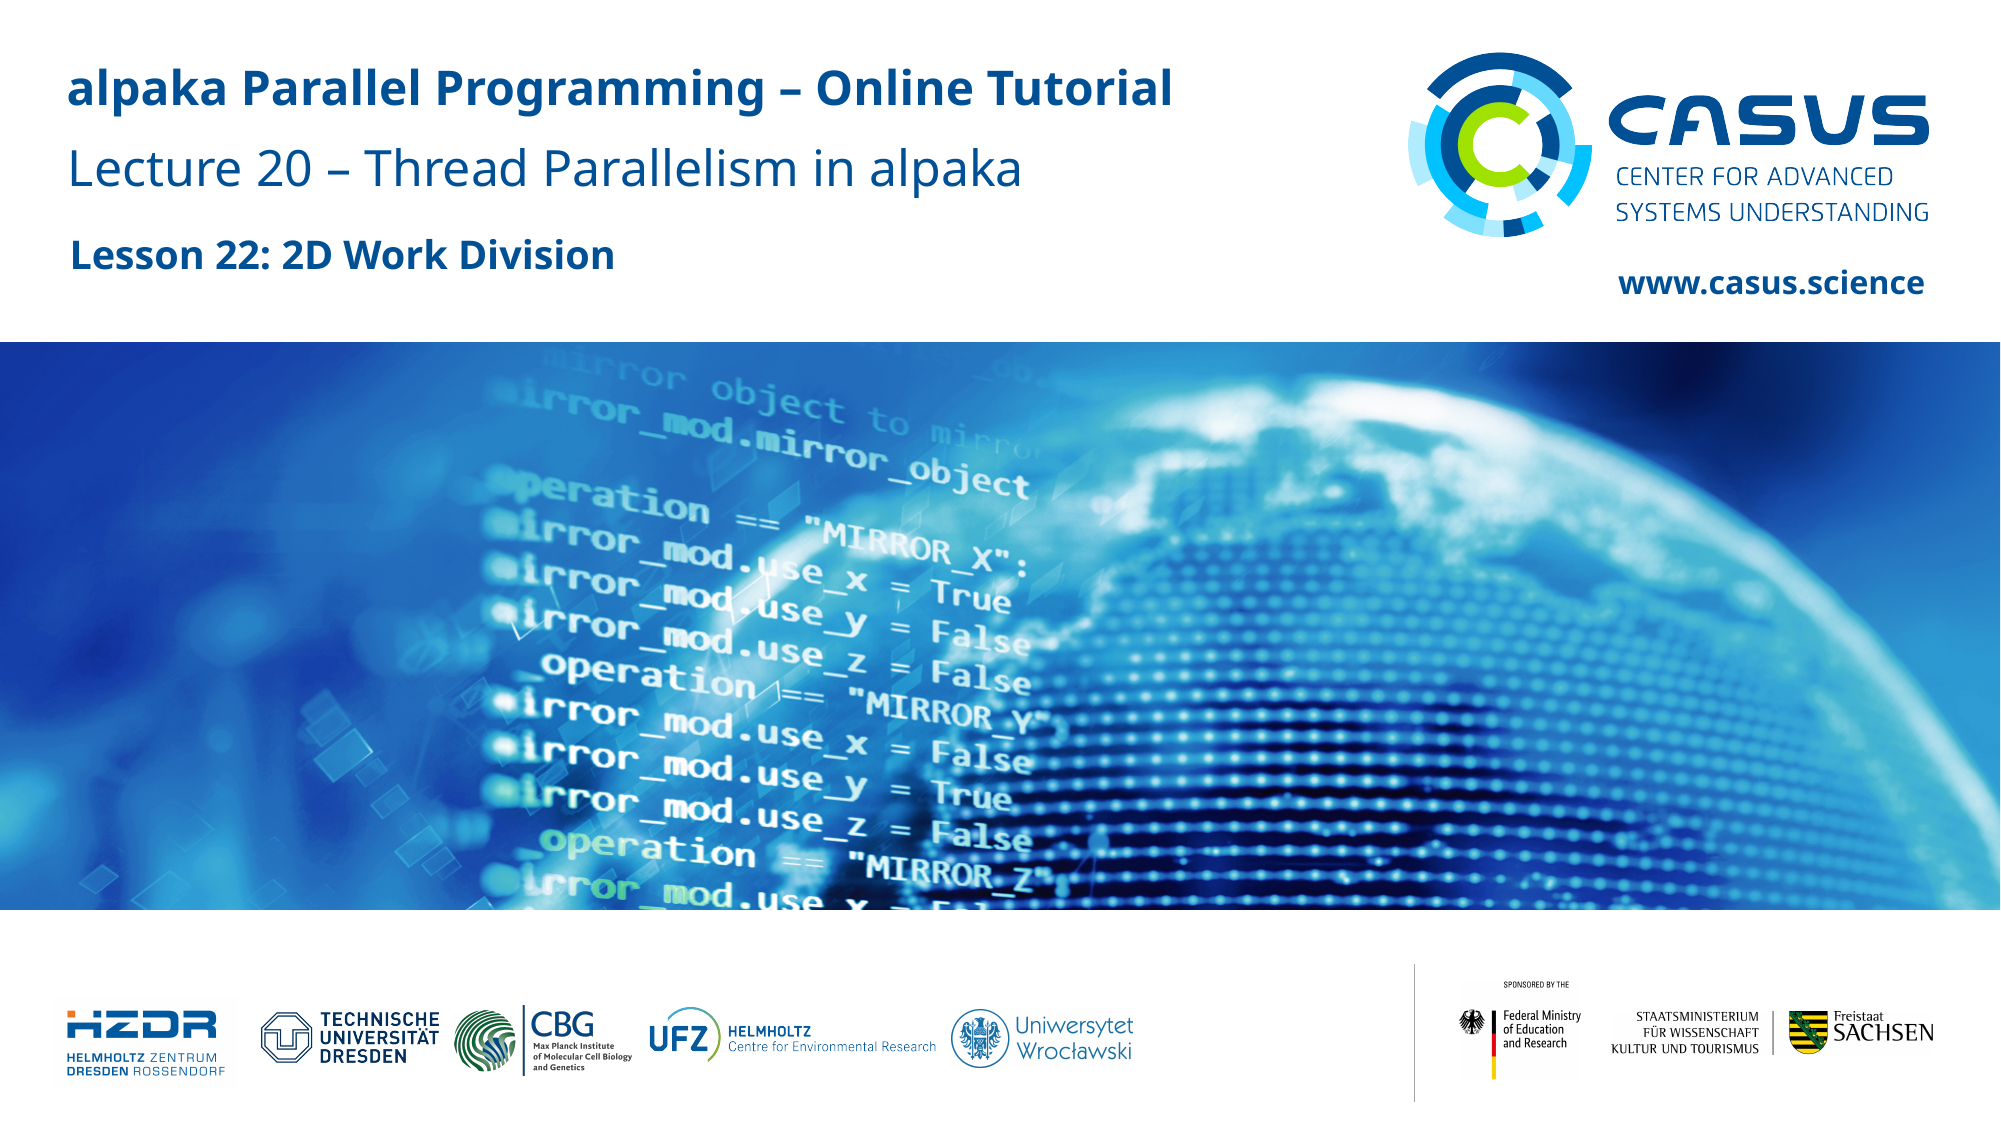

# alpaka Parallel Programming – Online Tutorial
Lecture 20 – Thread Parallelism in alpaka
Lesson 22: 2D Work Division